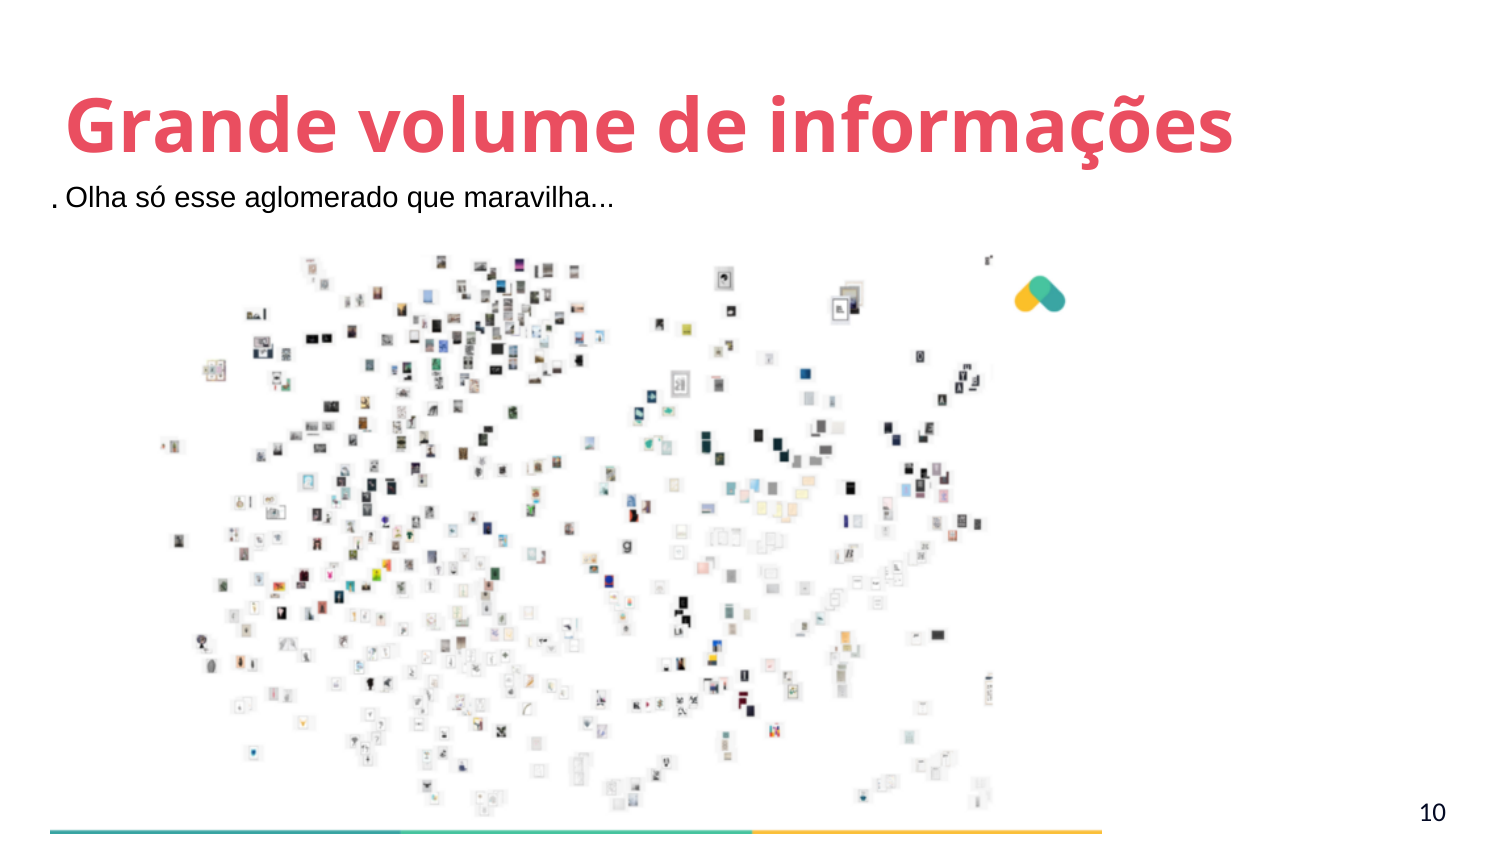

Grande volume de informações
# .
Olha só esse aglomerado que maravilha...